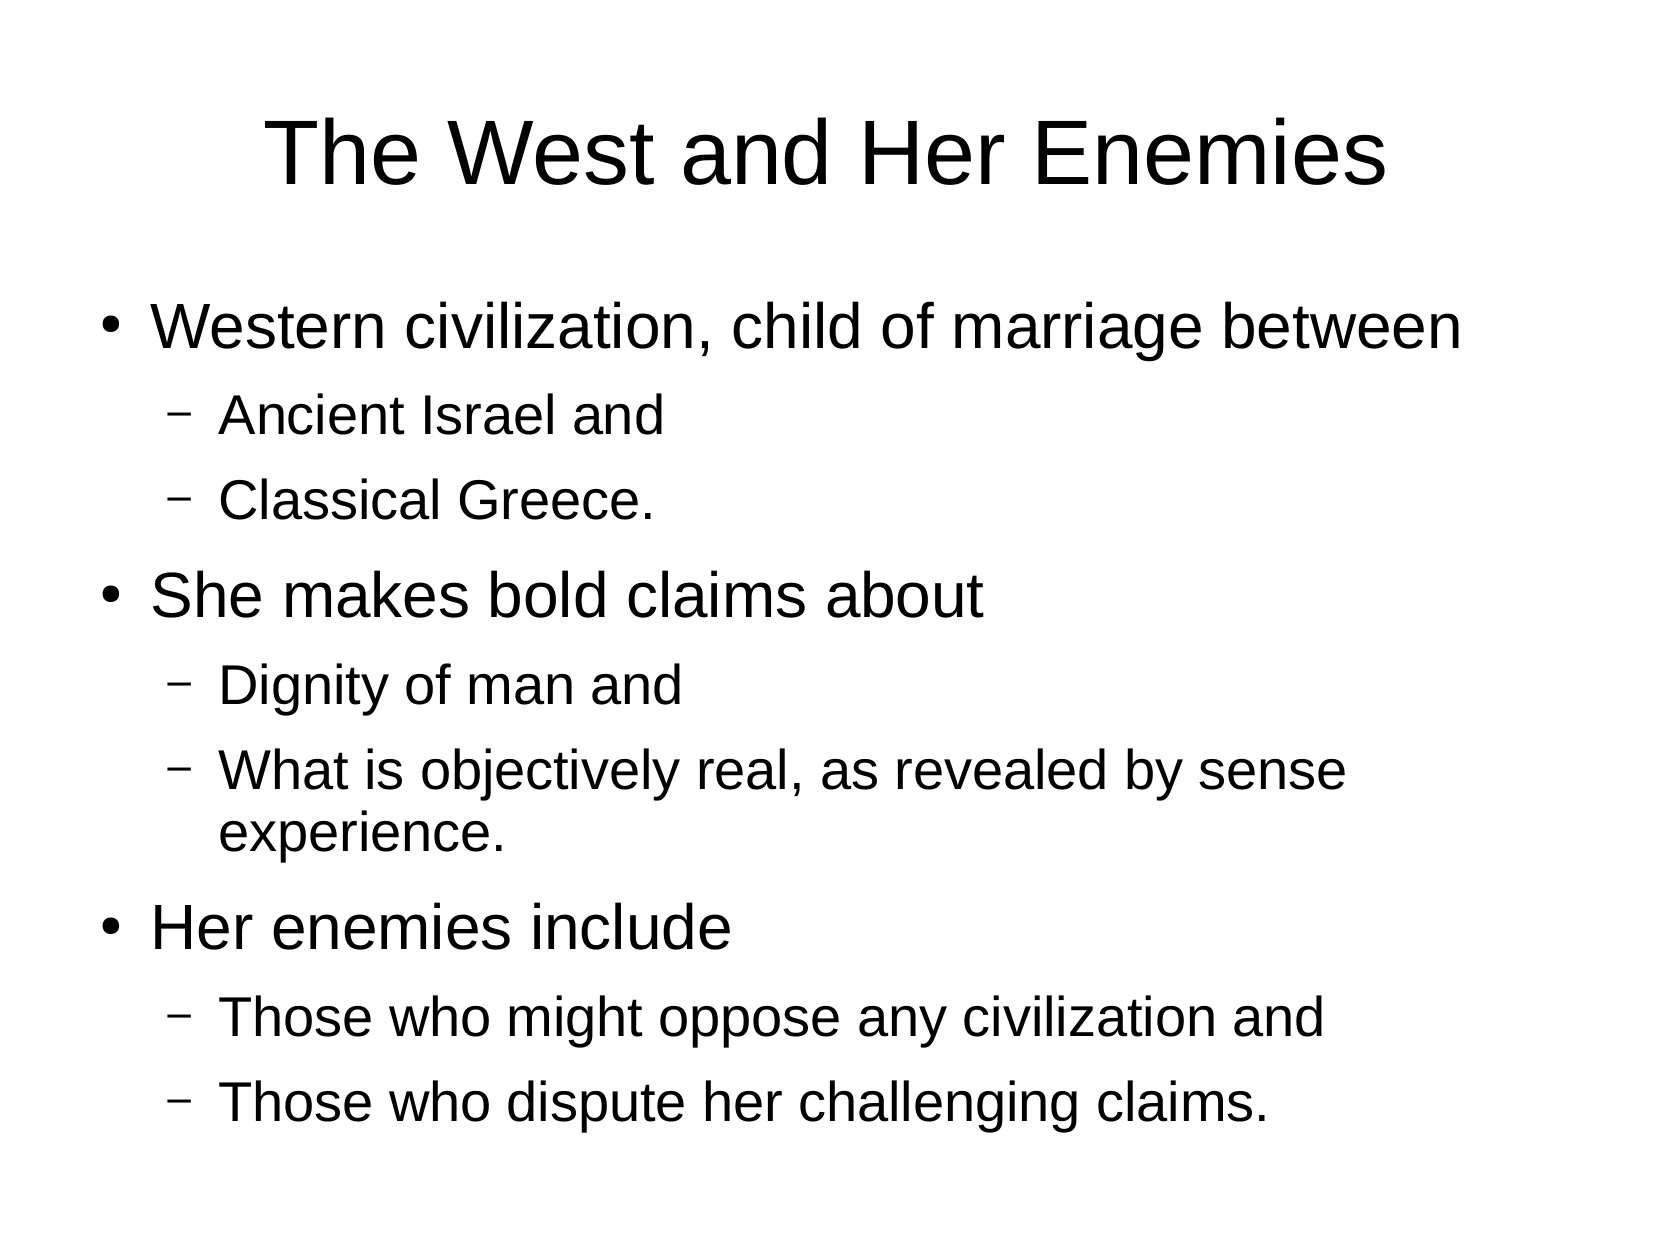

# The West and Her Enemies
Western civilization, child of marriage between
Ancient Israel and
Classical Greece.
She makes bold claims about
Dignity of man and
What is objectively real, as revealed by sense experience.
Her enemies include
Those who might oppose any civilization and
Those who dispute her challenging claims.